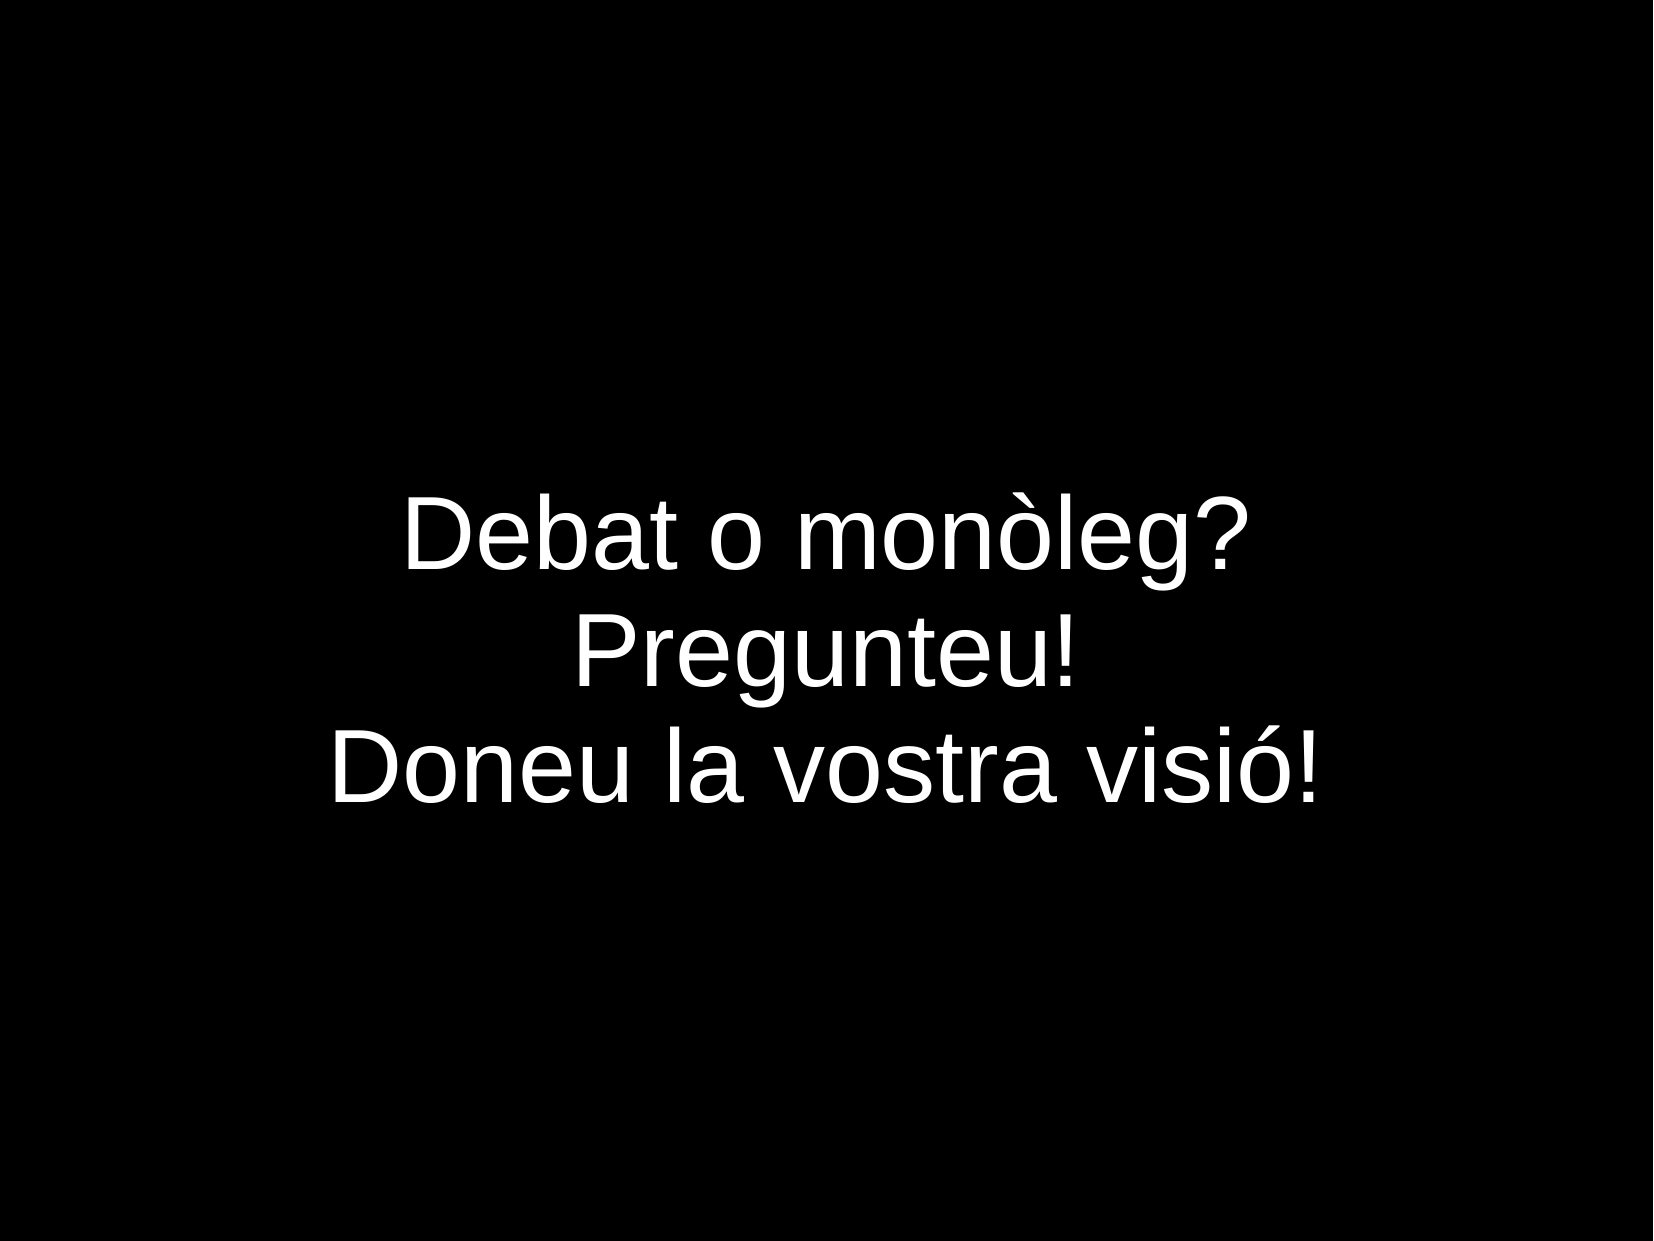

#
Debat o monòleg?
Pregunteu!
Doneu la vostra visió!